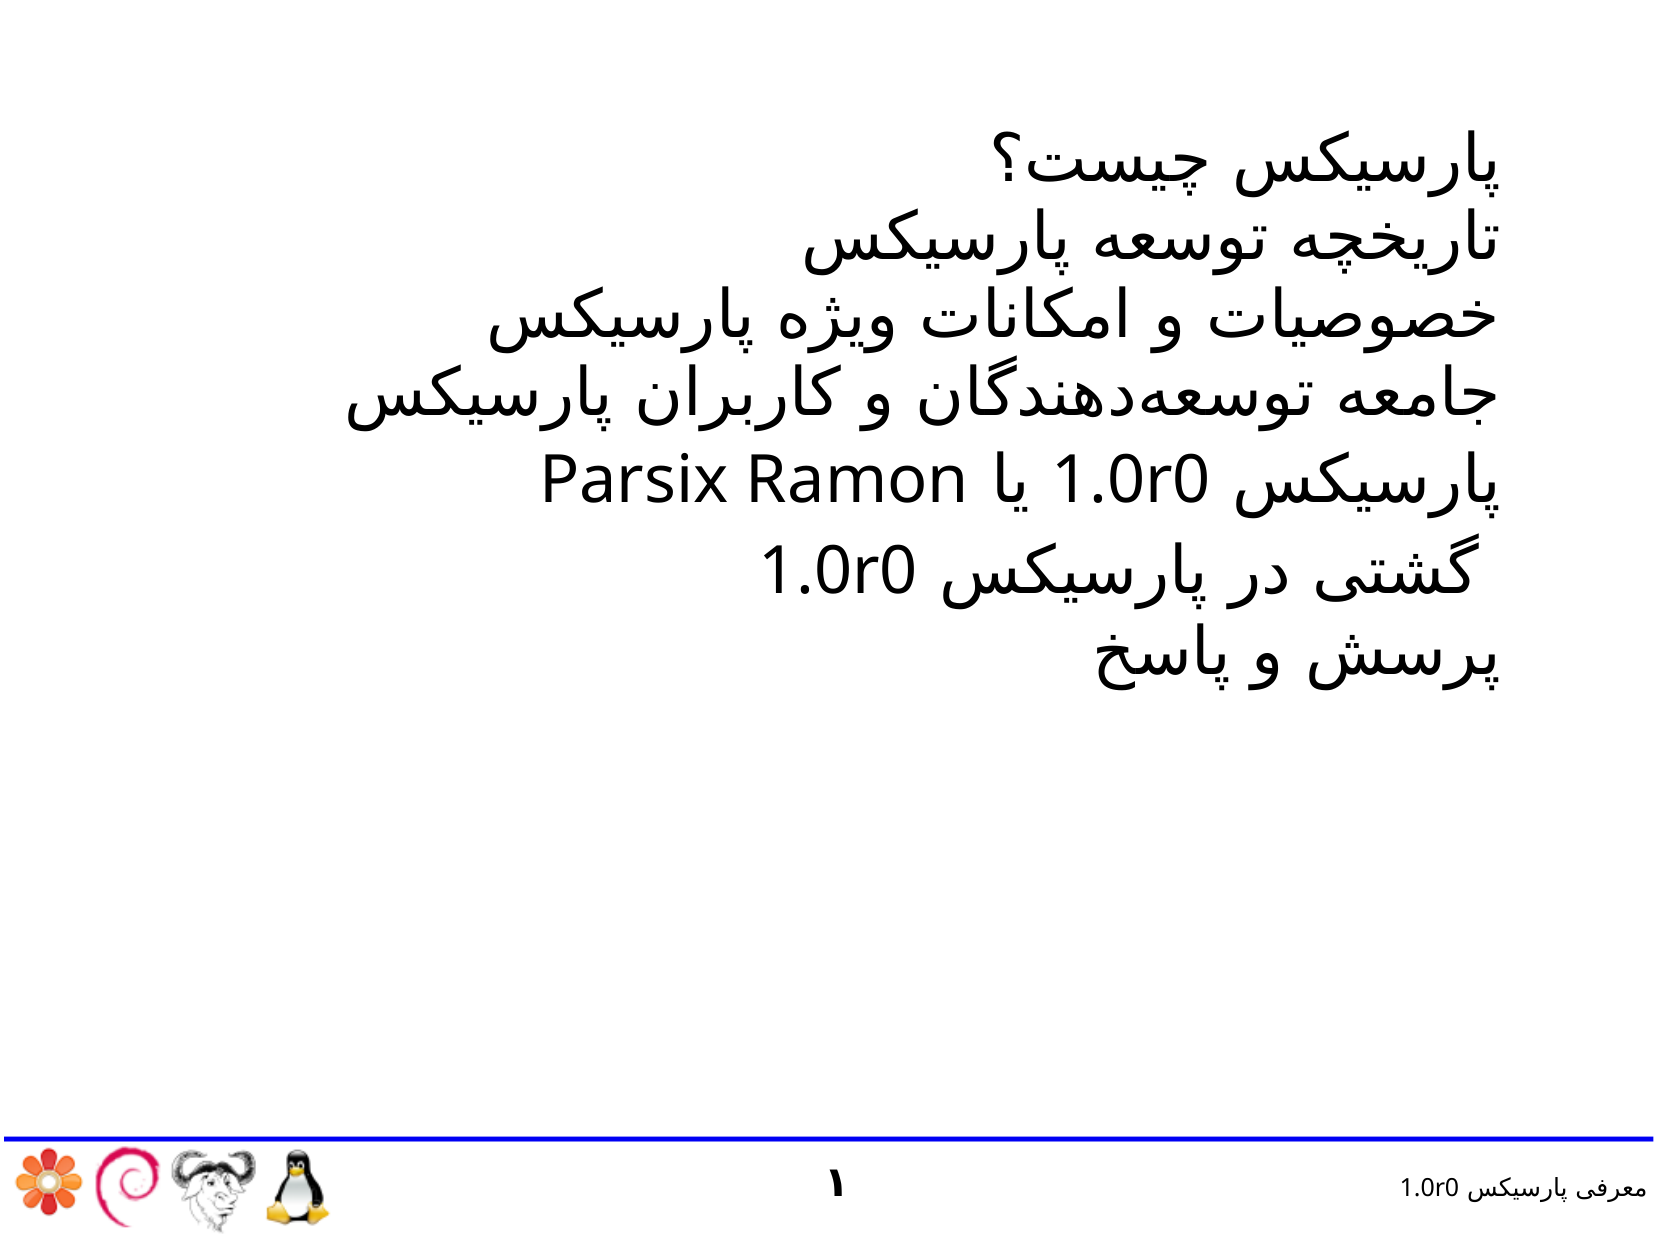

پارسیکس چیست؟
 تاریخچه توسعه پارسیکس
 خصوصیات و امکانات ویژه پارسیکس
 جامعه توسعه‌دهندگان و کاربران پارسیکس
 پارسیکس 1.0r0 یا Parsix Ramon
 گشتی در پارسیکس 1.0r0
 پرسش و پاسخ
۱
معرفی پارسیکس 1.0r0